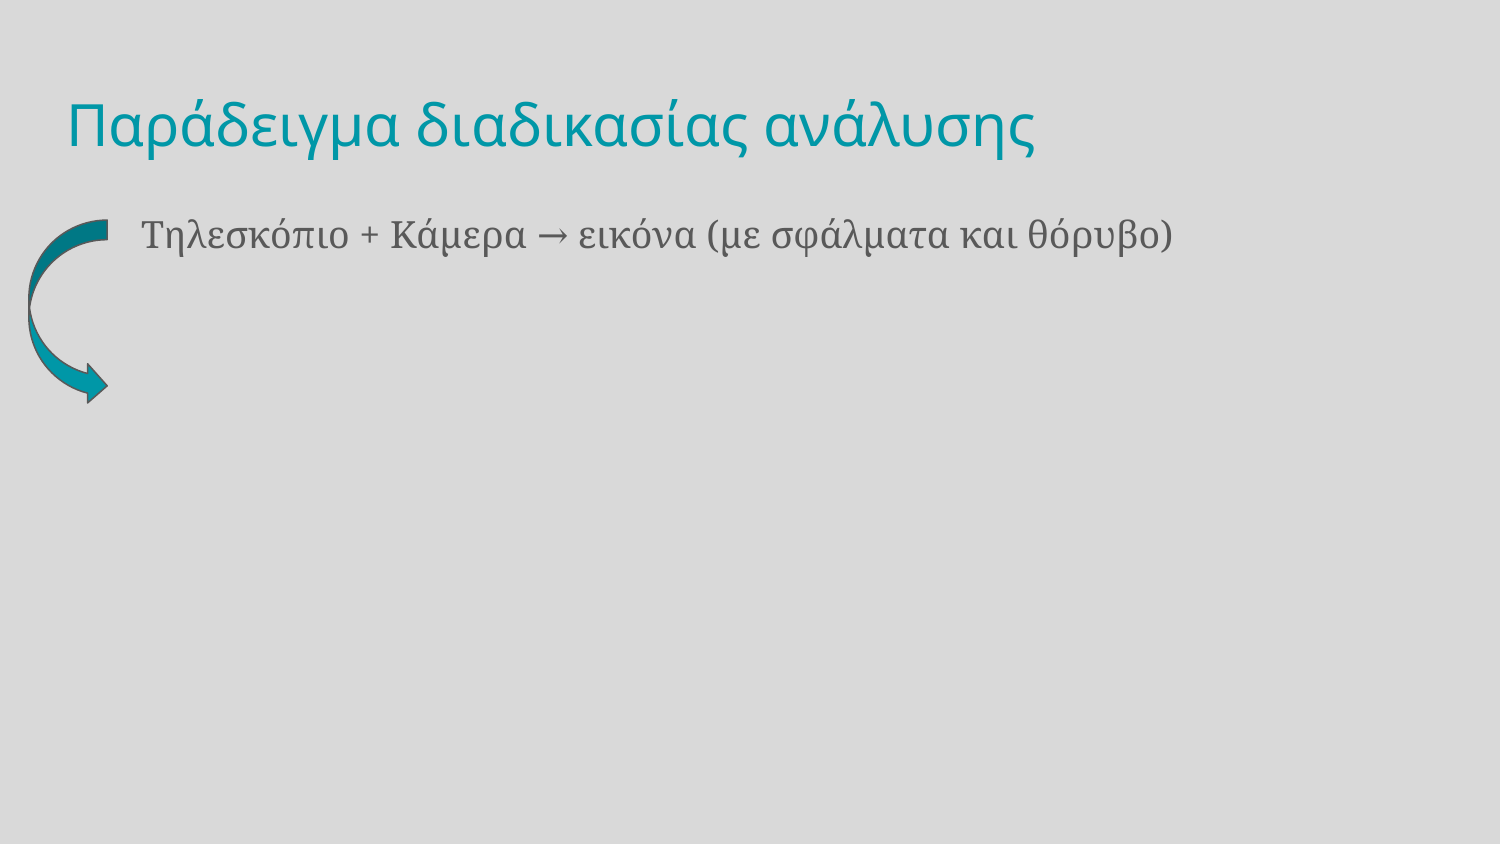

# Παράδειγμα διαδικασίας ανάλυσης
Τηλεσκόπιο + Κάμερα → εικόνα (με σφάλματα και θόρυβο)